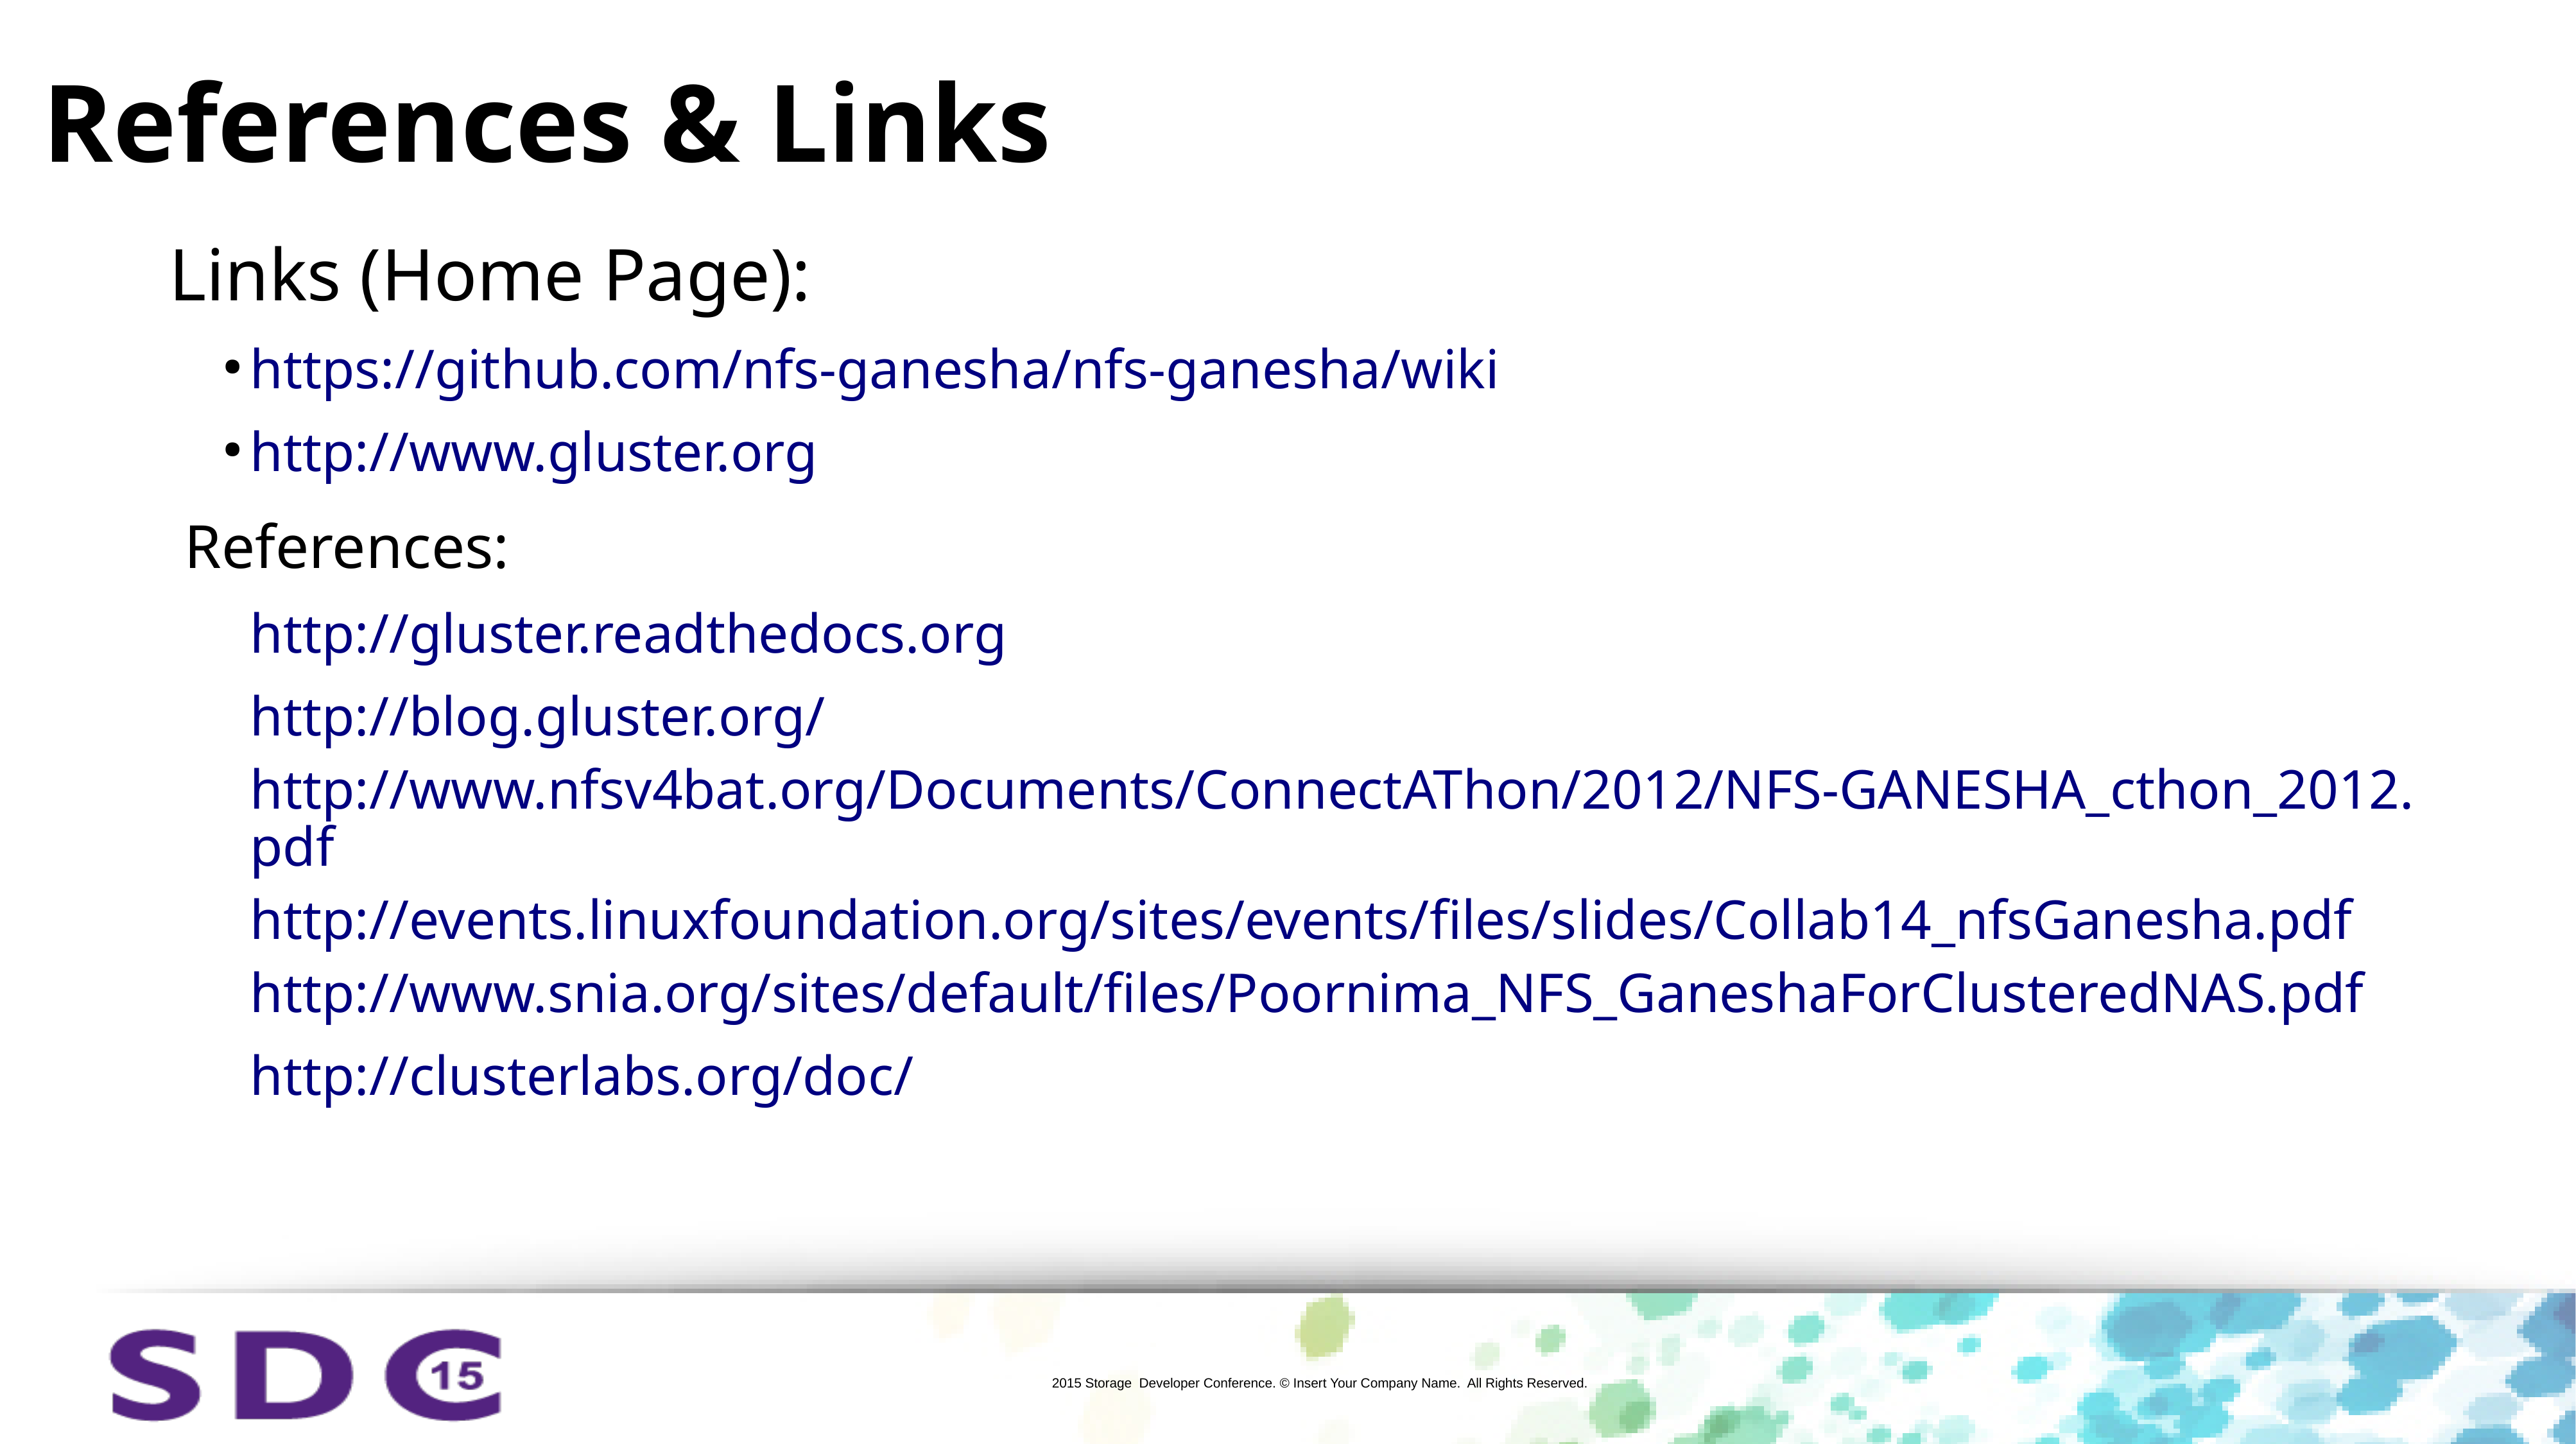

# References & Links
Links (Home Page):
https://github.com/nfs-ganesha/nfs-ganesha/wiki
http://www.gluster.org
 References:
http://gluster.readthedocs.org
http://blog.gluster.org/http://www.nfsv4bat.org/Documents/ConnectAThon/2012/NFS-GANESHA_cthon_2012.pdfhttp://events.linuxfoundation.org/sites/events/files/slides/Collab14_nfsGanesha.pdfhttp://www.snia.org/sites/default/files/Poornima_NFS_GaneshaForClusteredNAS.pdf
http://clusterlabs.org/doc/